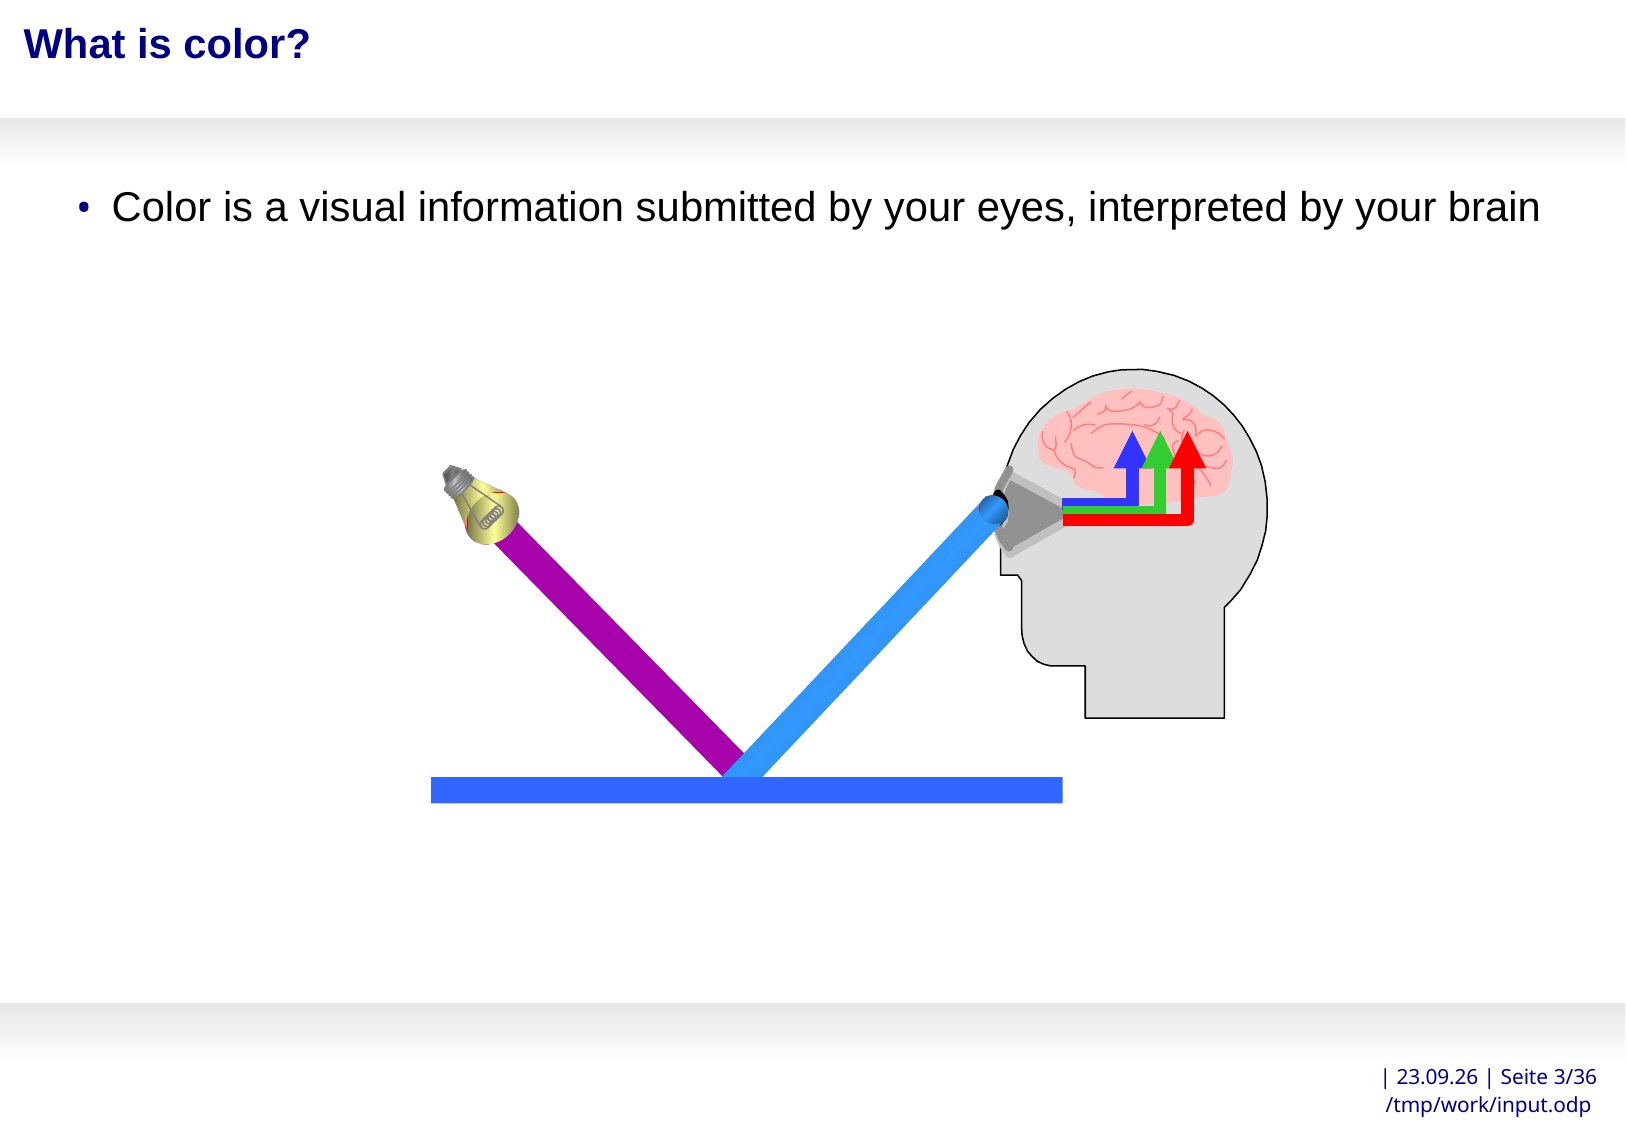

# What is color?
Color is a visual information submitted by your eyes, interpreted by your brain